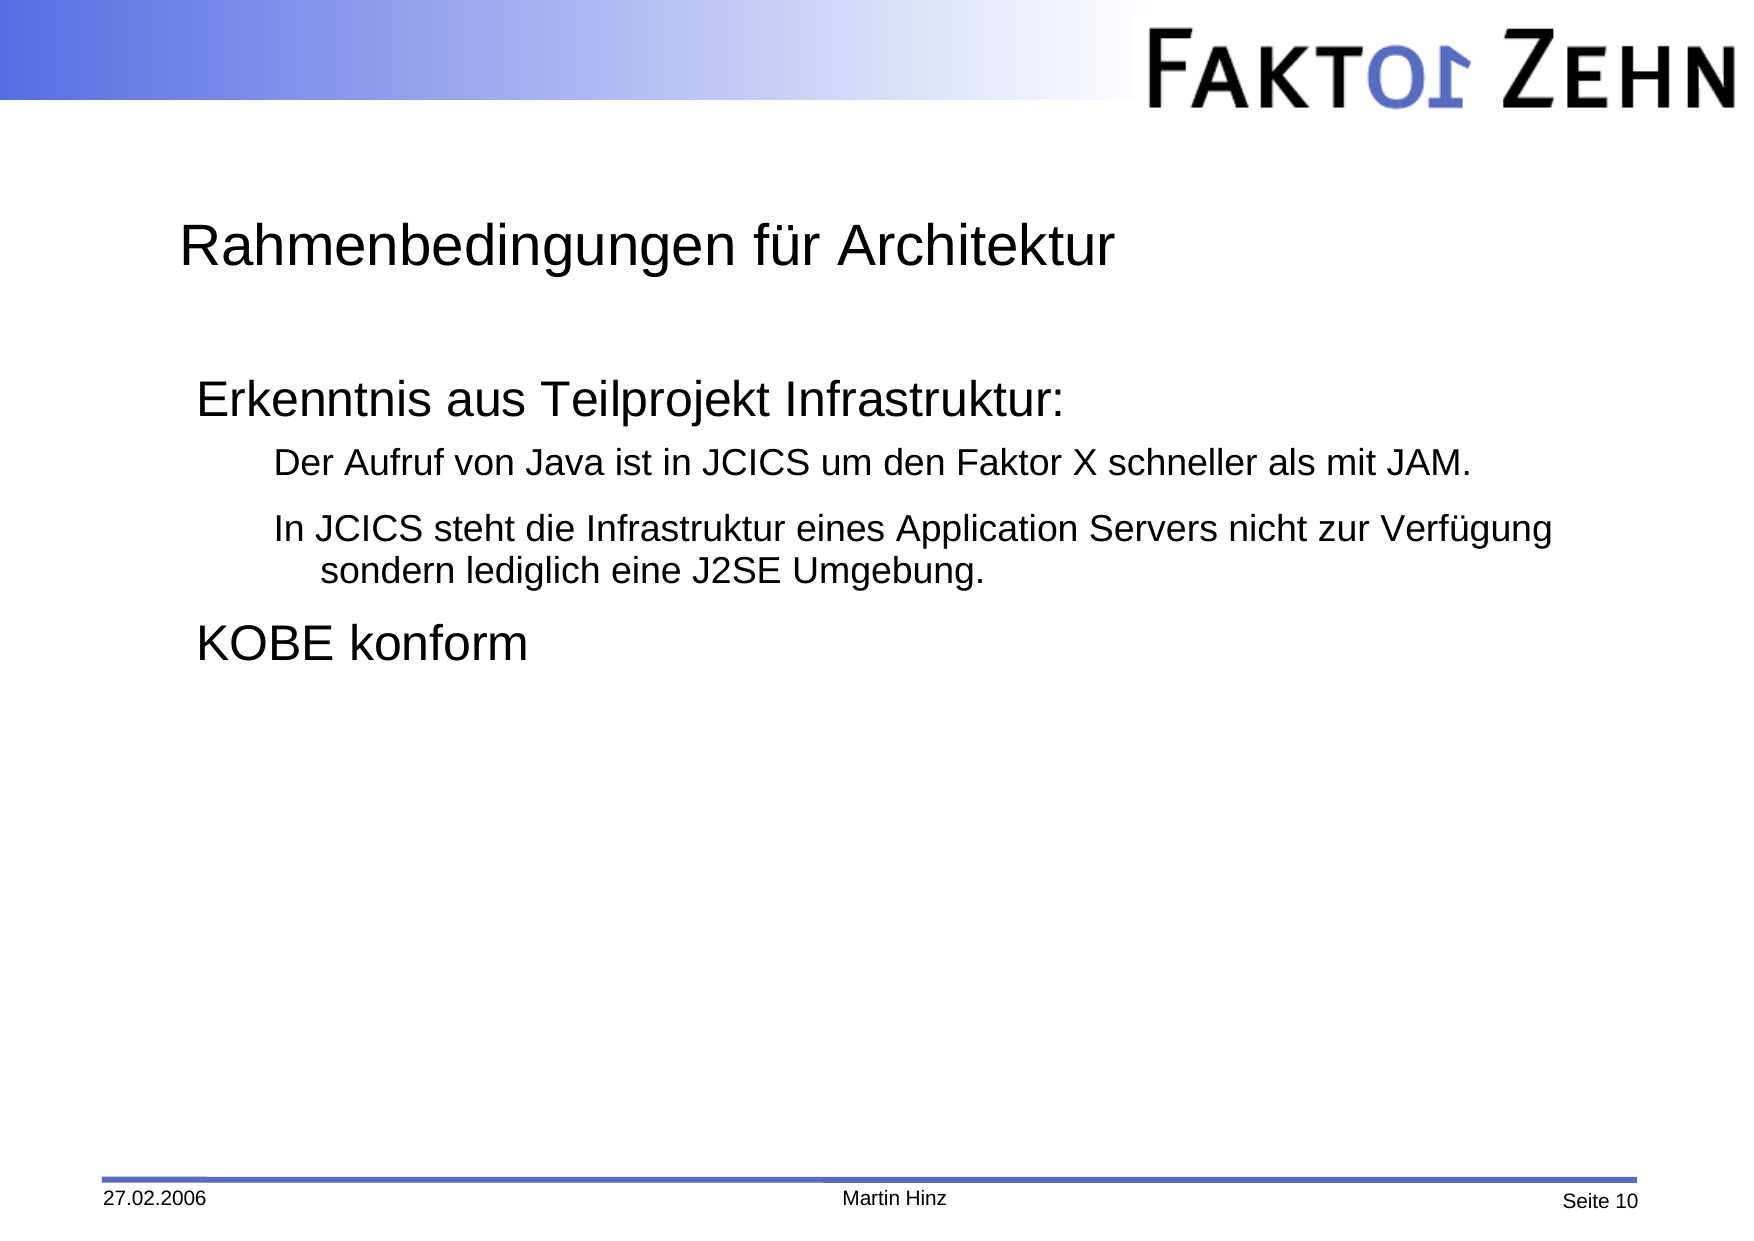

# Rahmenbedingungen für Architektur
Erkenntnis aus Teilprojekt Infrastruktur:
Der Aufruf von Java ist in JCICS um den Faktor X schneller als mit JAM.
In JCICS steht die Infrastruktur eines Application Servers nicht zur Verfügung sondern lediglich eine J2SE Umgebung.
KOBE konform